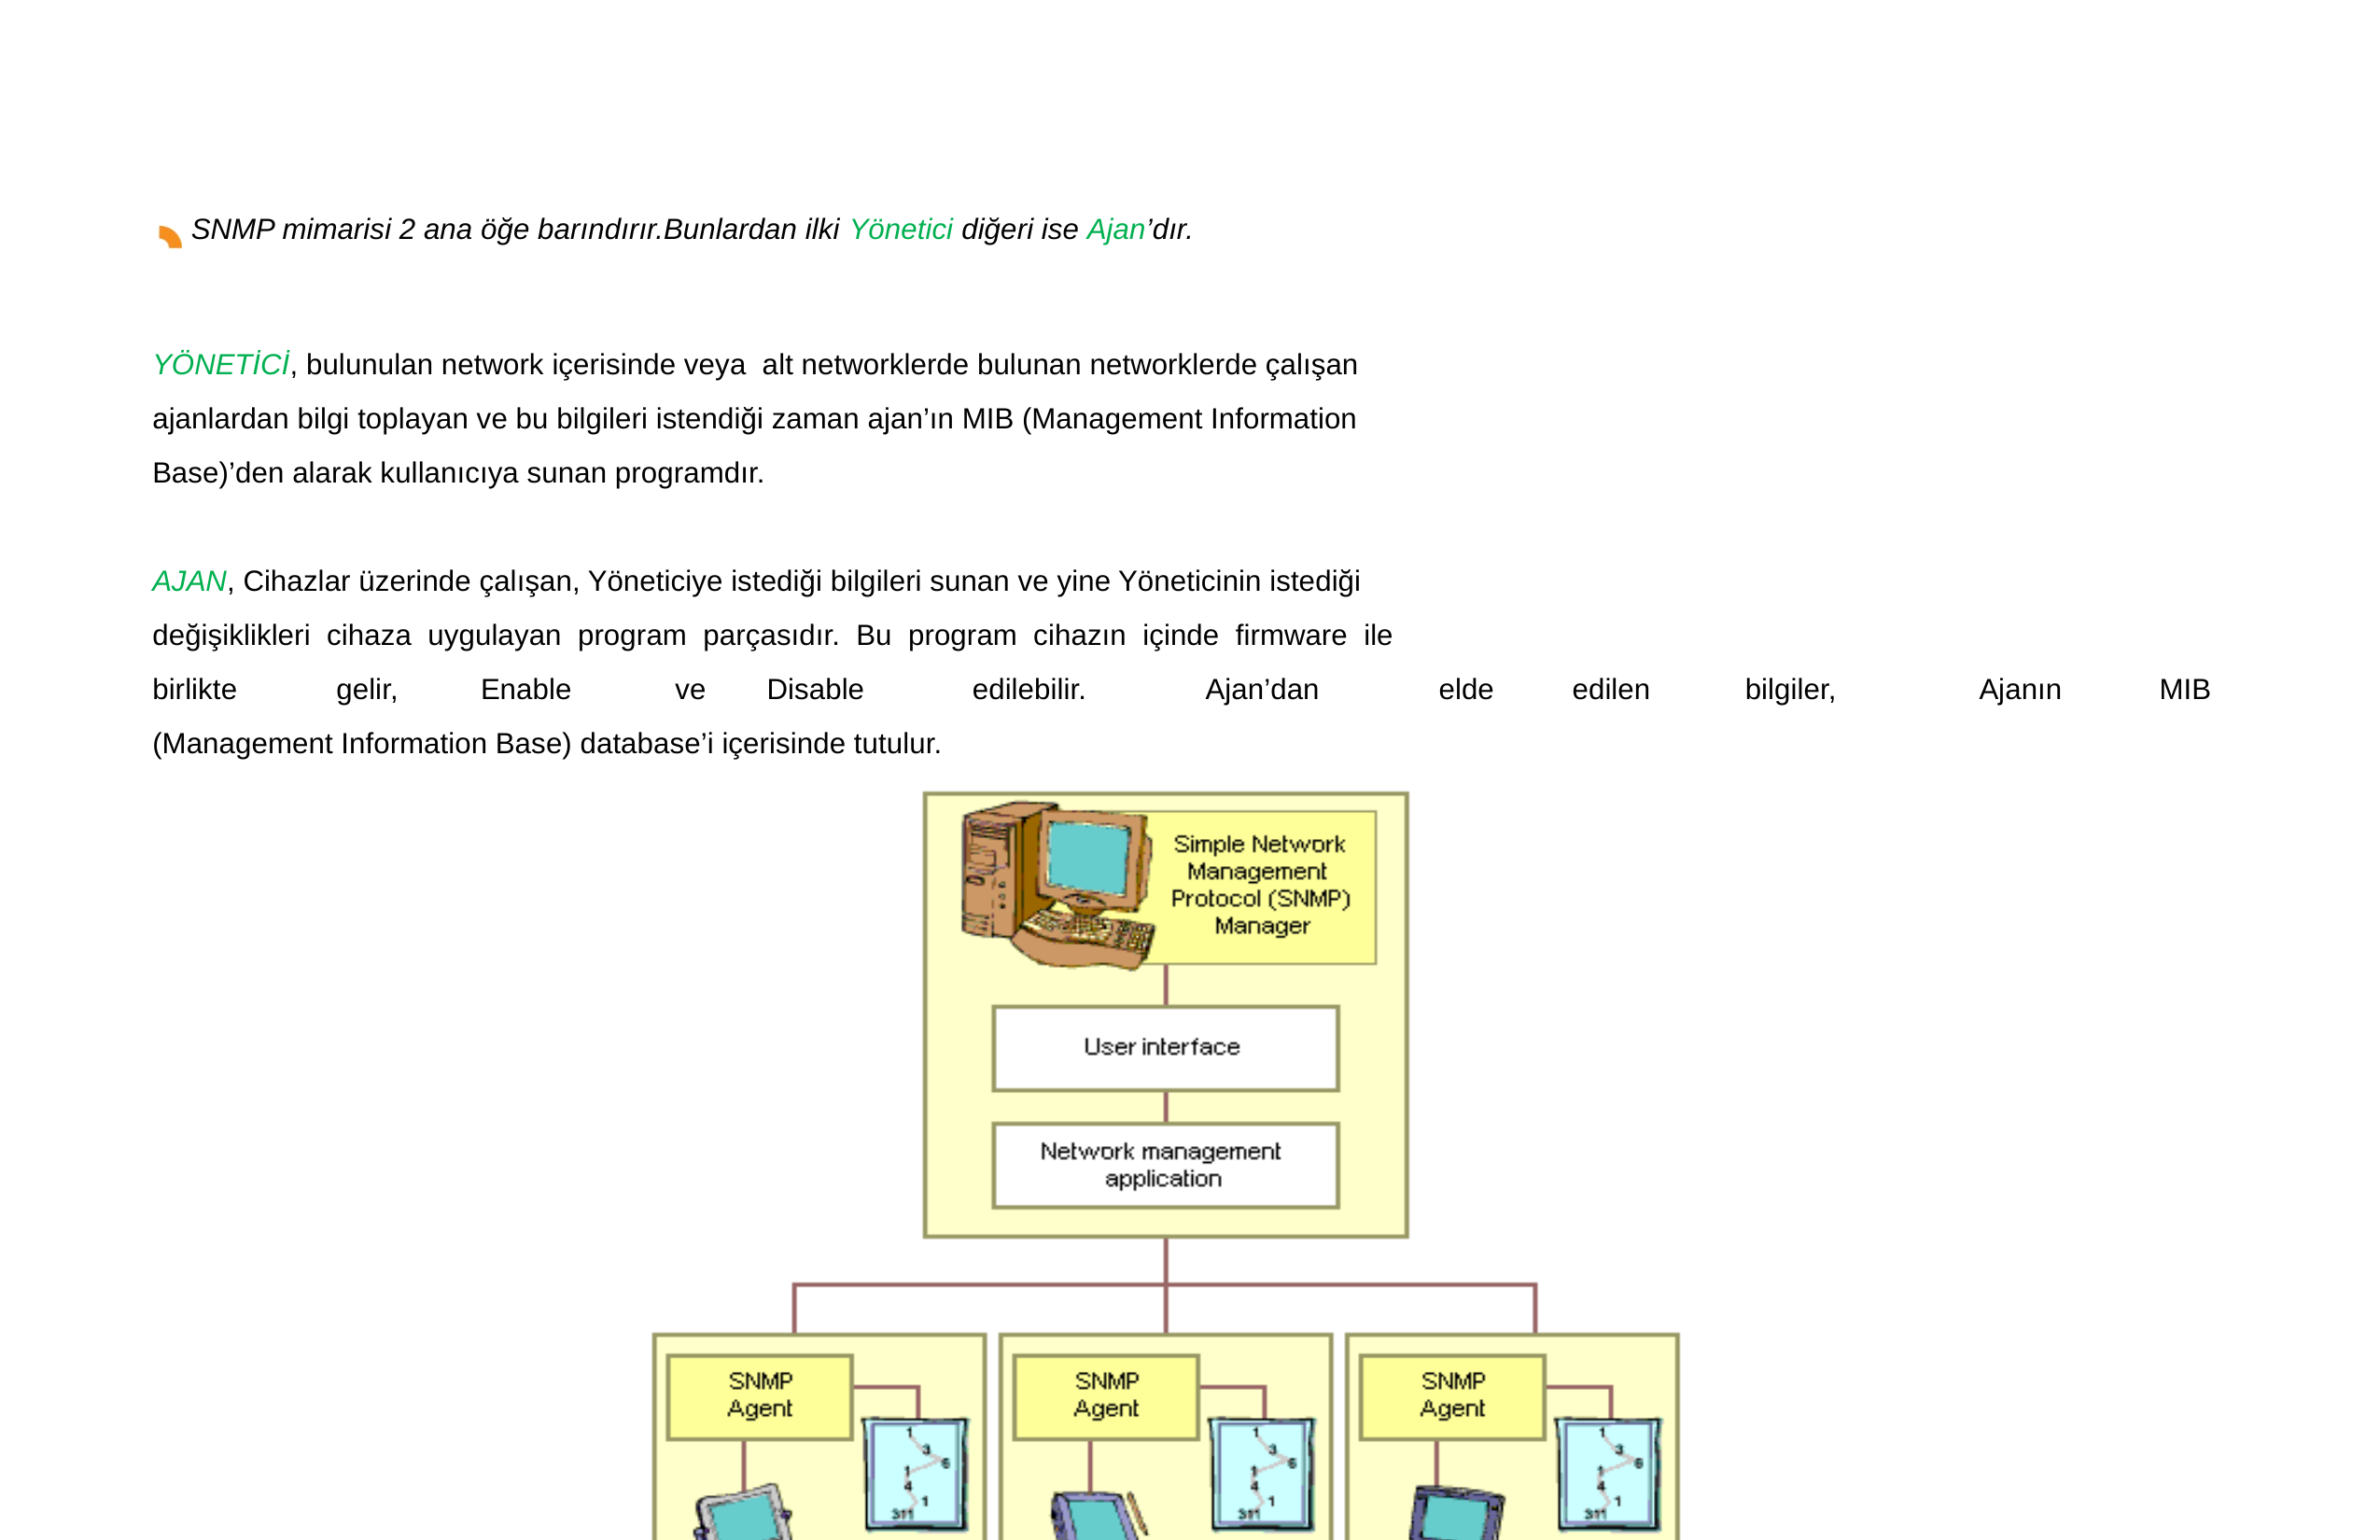

SNMP mimarisi 2 ana öğe barındırır.Bunlardan ilki Yönetici diğeri ise Ajan’dır.
YÖNETİCİ, bulunulan network içerisinde veya alt networklerde bulunan networklerde çalışan
ajanlardan bilgi toplayan ve bu bilgileri istendiği zaman ajan’ın MIB (Management Information
Base)’den alarak kullanıcıya sunan programdır.
AJAN, Cihazlar üzerinde çalışan, Yöneticiye istediği bilgileri sunan ve yine Yöneticinin istediği
değişiklikleri cihaza uygulayan program parçasıdır. Bu program cihazın içinde firmware ile
birlikte
gelir,
Enable
ve
Disable
edilebilir.
Ajan’dan
elde
edilen
bilgiler,
Ajanın
MIB
(Management Information Base) database’i içerisinde tutulur.
Gizli, (c) 2011